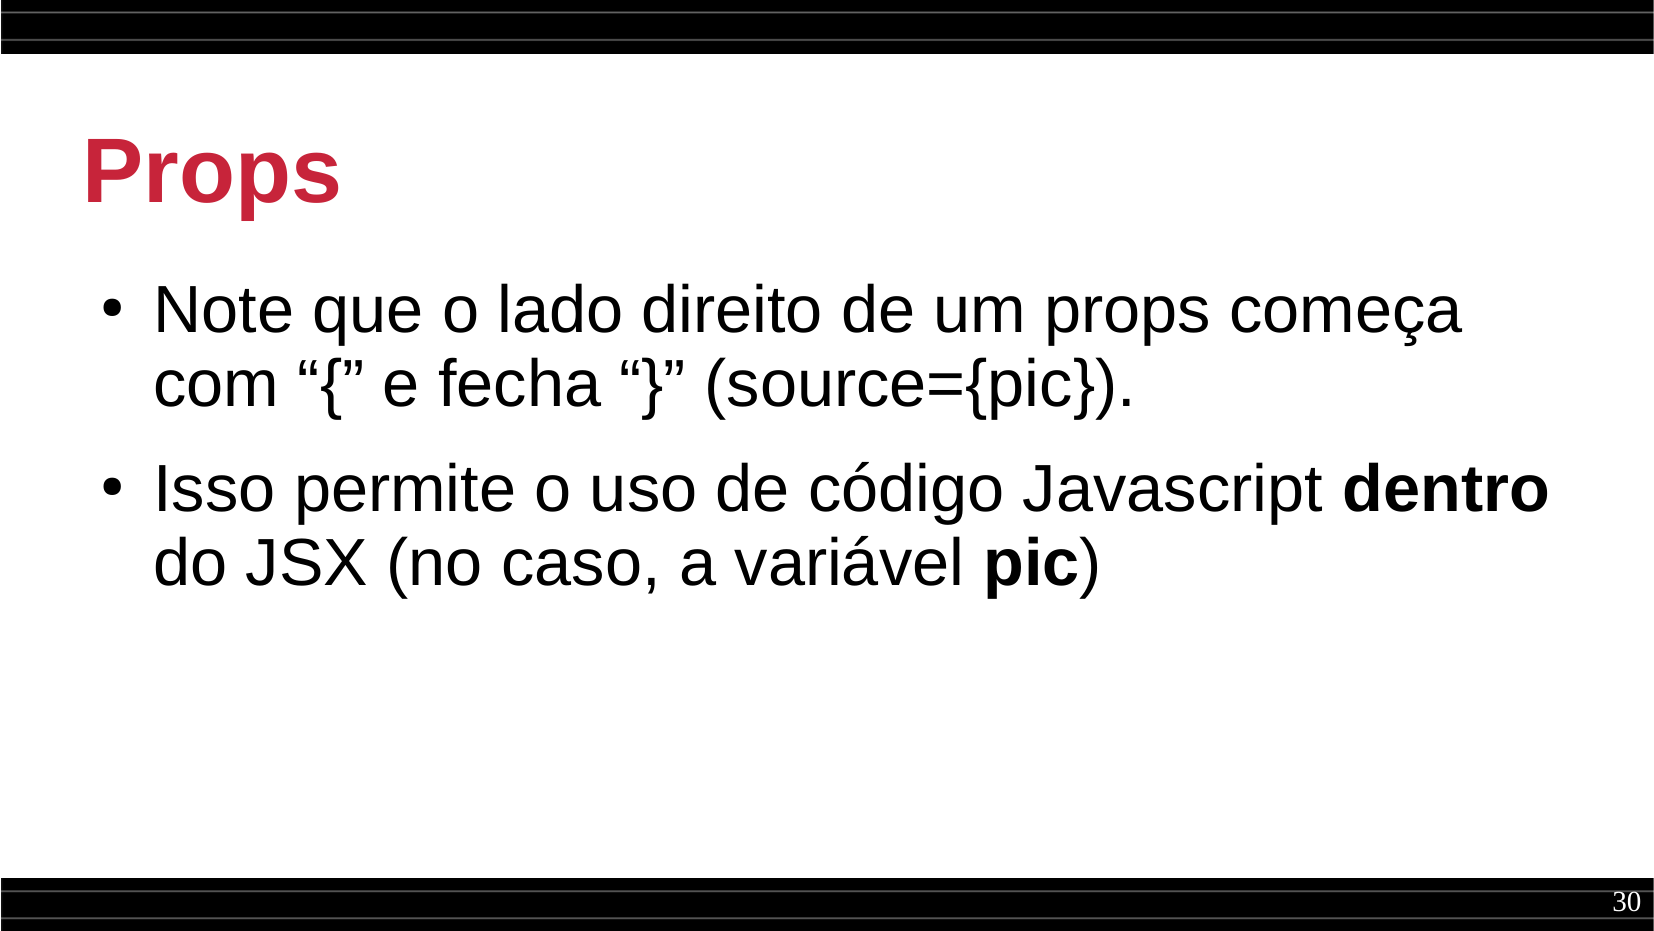

# Props
Note que o lado direito de um props começa com “{” e fecha “}” (source={pic}).
Isso permite o uso de código Javascript dentro do JSX (no caso, a variável pic)